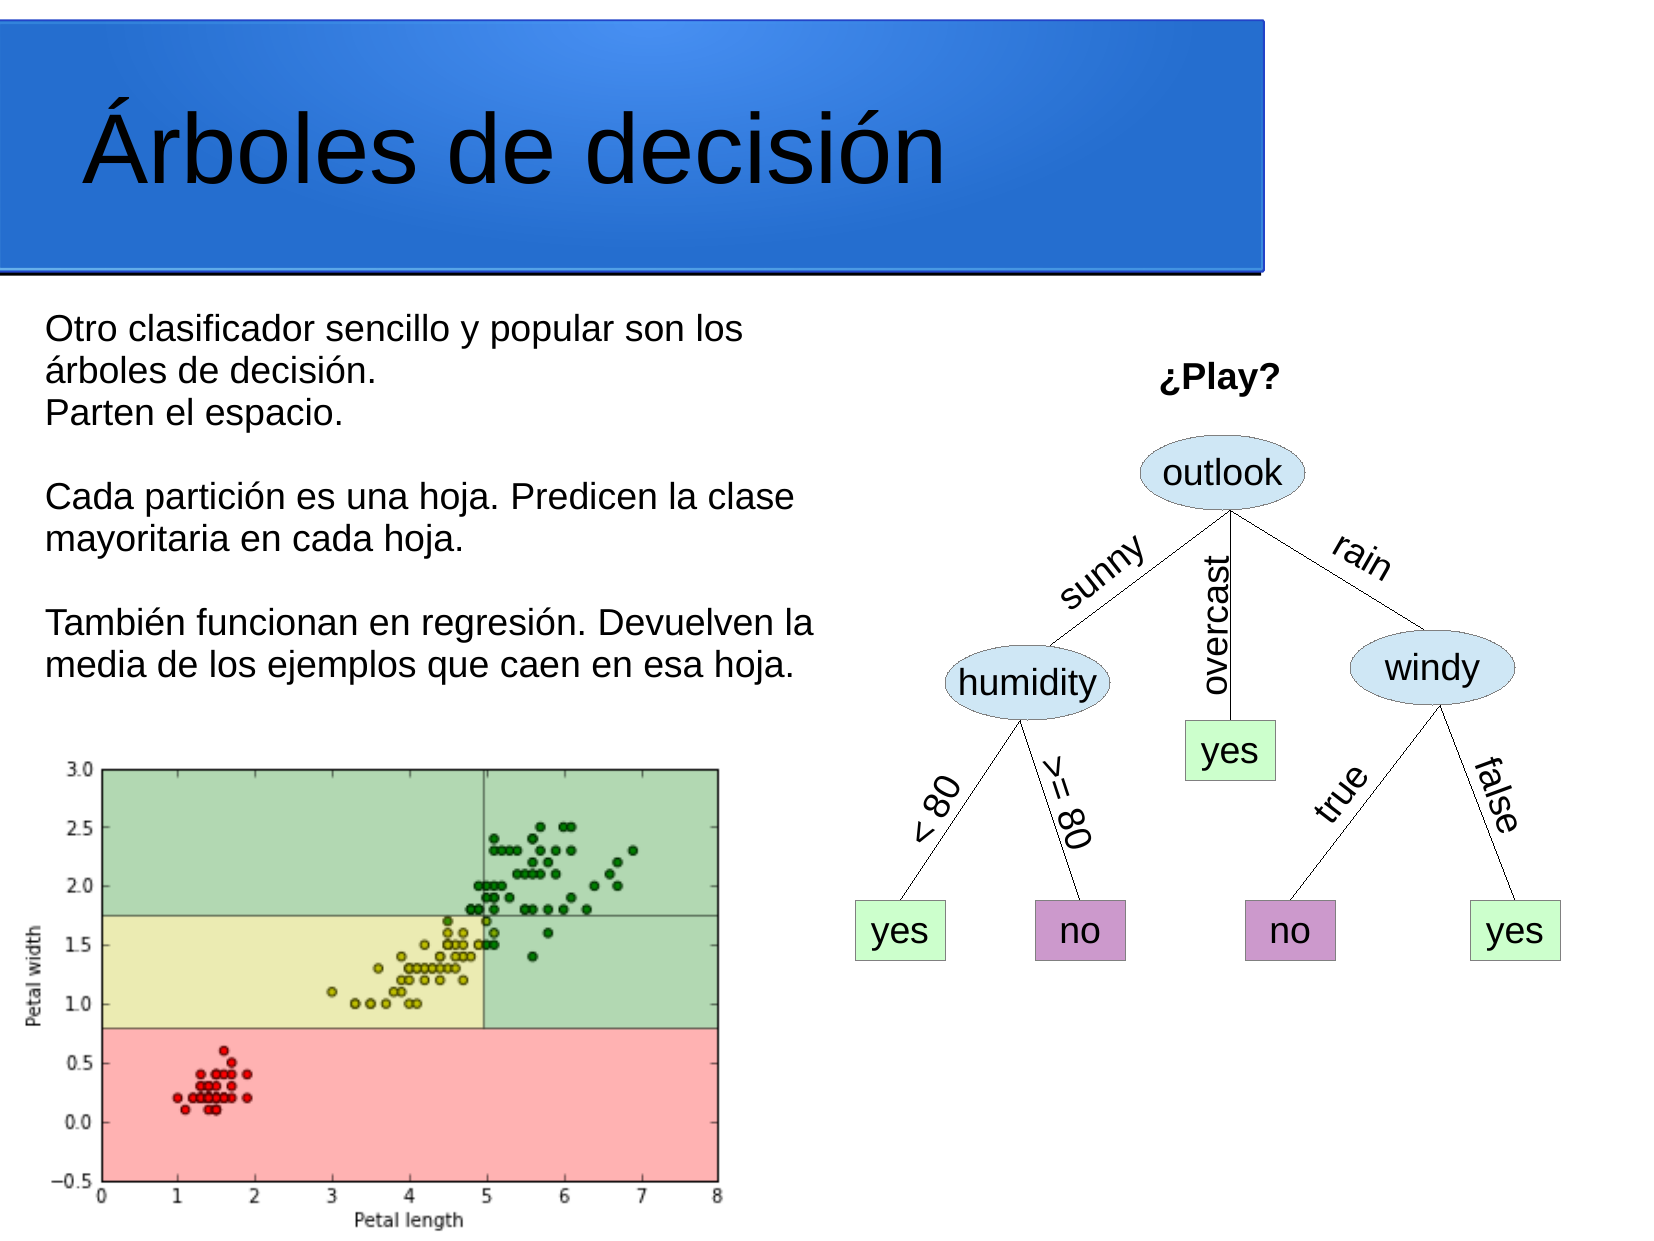

# Árboles de decisión
Otro clasificador sencillo y popular son los árboles de decisión.
Parten el espacio.
Cada partición es una hoja. Predicen la clase mayoritaria en cada hoja.
También funcionan en regresión. Devuelven la media de los ejemplos que caen en esa hoja.
¿Play?
outlook
rain
sunny
overcast
windy
humidity
yes
true
false
>= 80
< 80
yes
no
no
yes